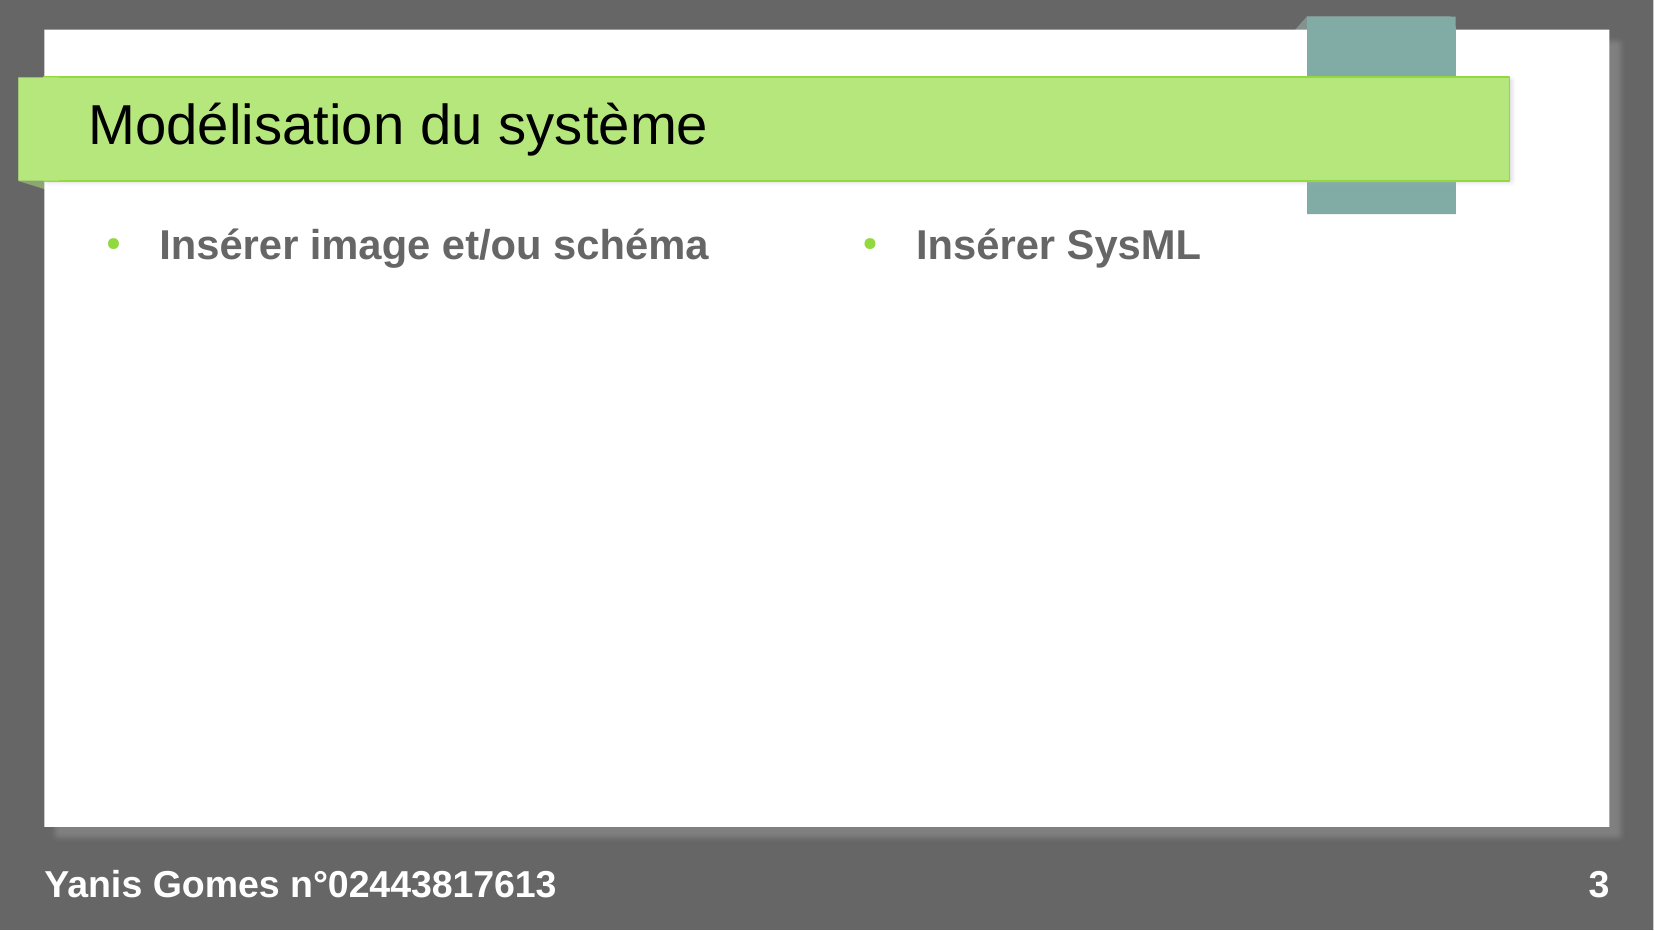

# Modélisation du système
Insérer image et/ou schéma
Insérer SysML
Yanis Gomes n°02443817613